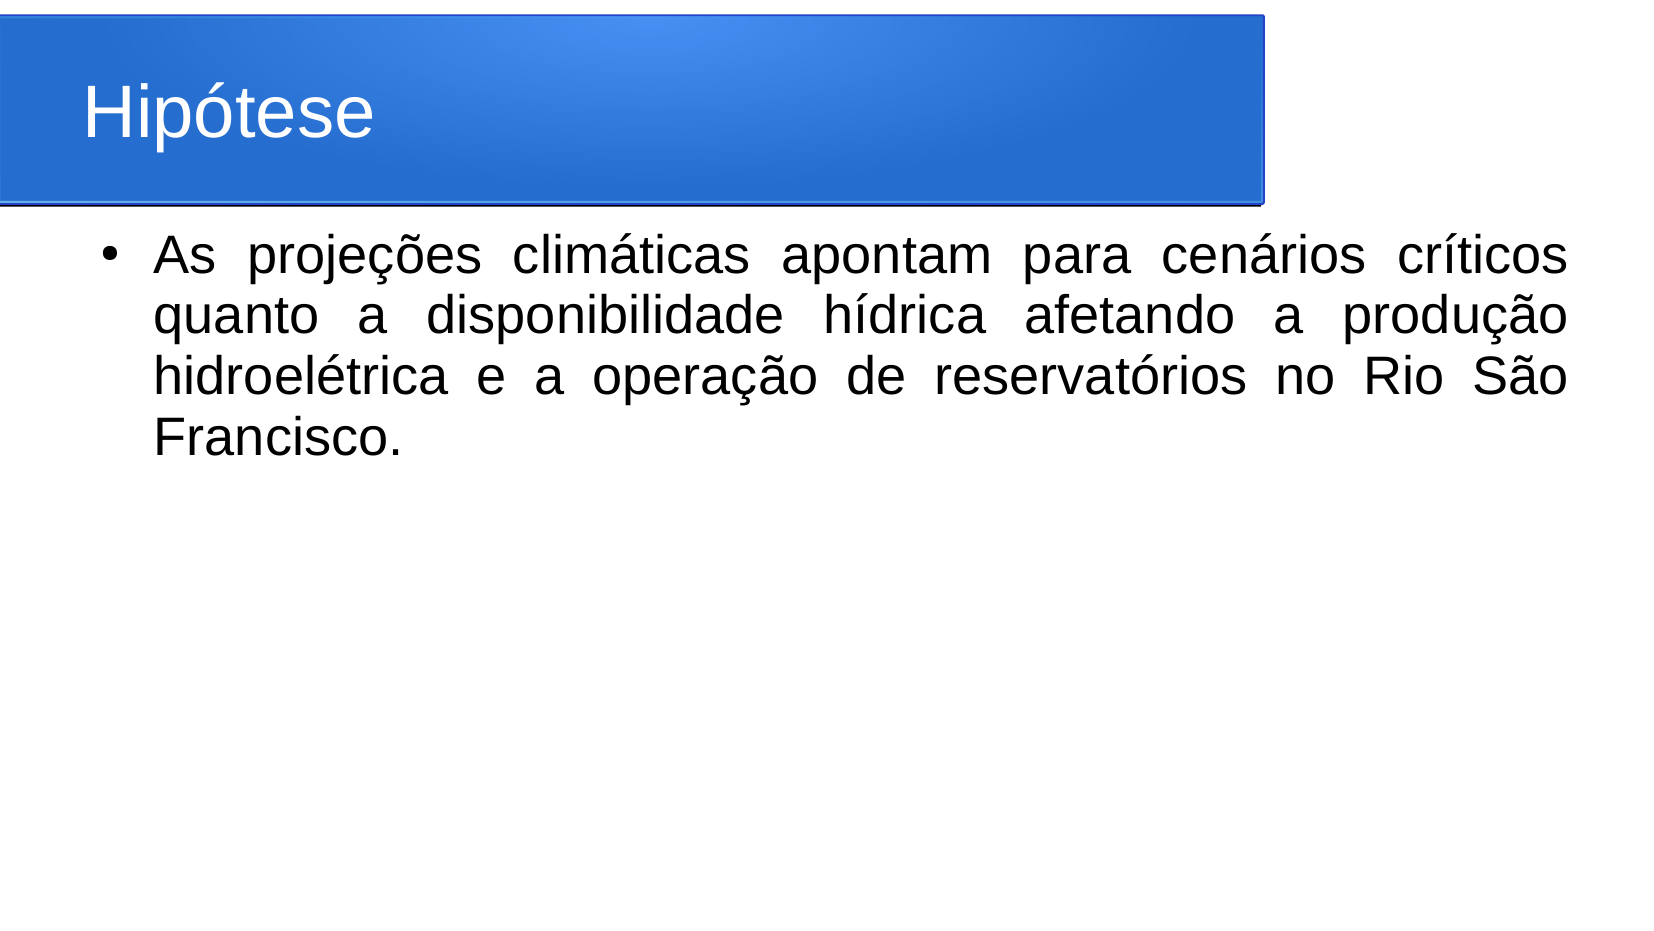

# Hipótese
As projeções climáticas apontam para cenários críticos quanto a disponibilidade hídrica afetando a produção hidroelétrica e a operação de reservatórios no Rio São Francisco.